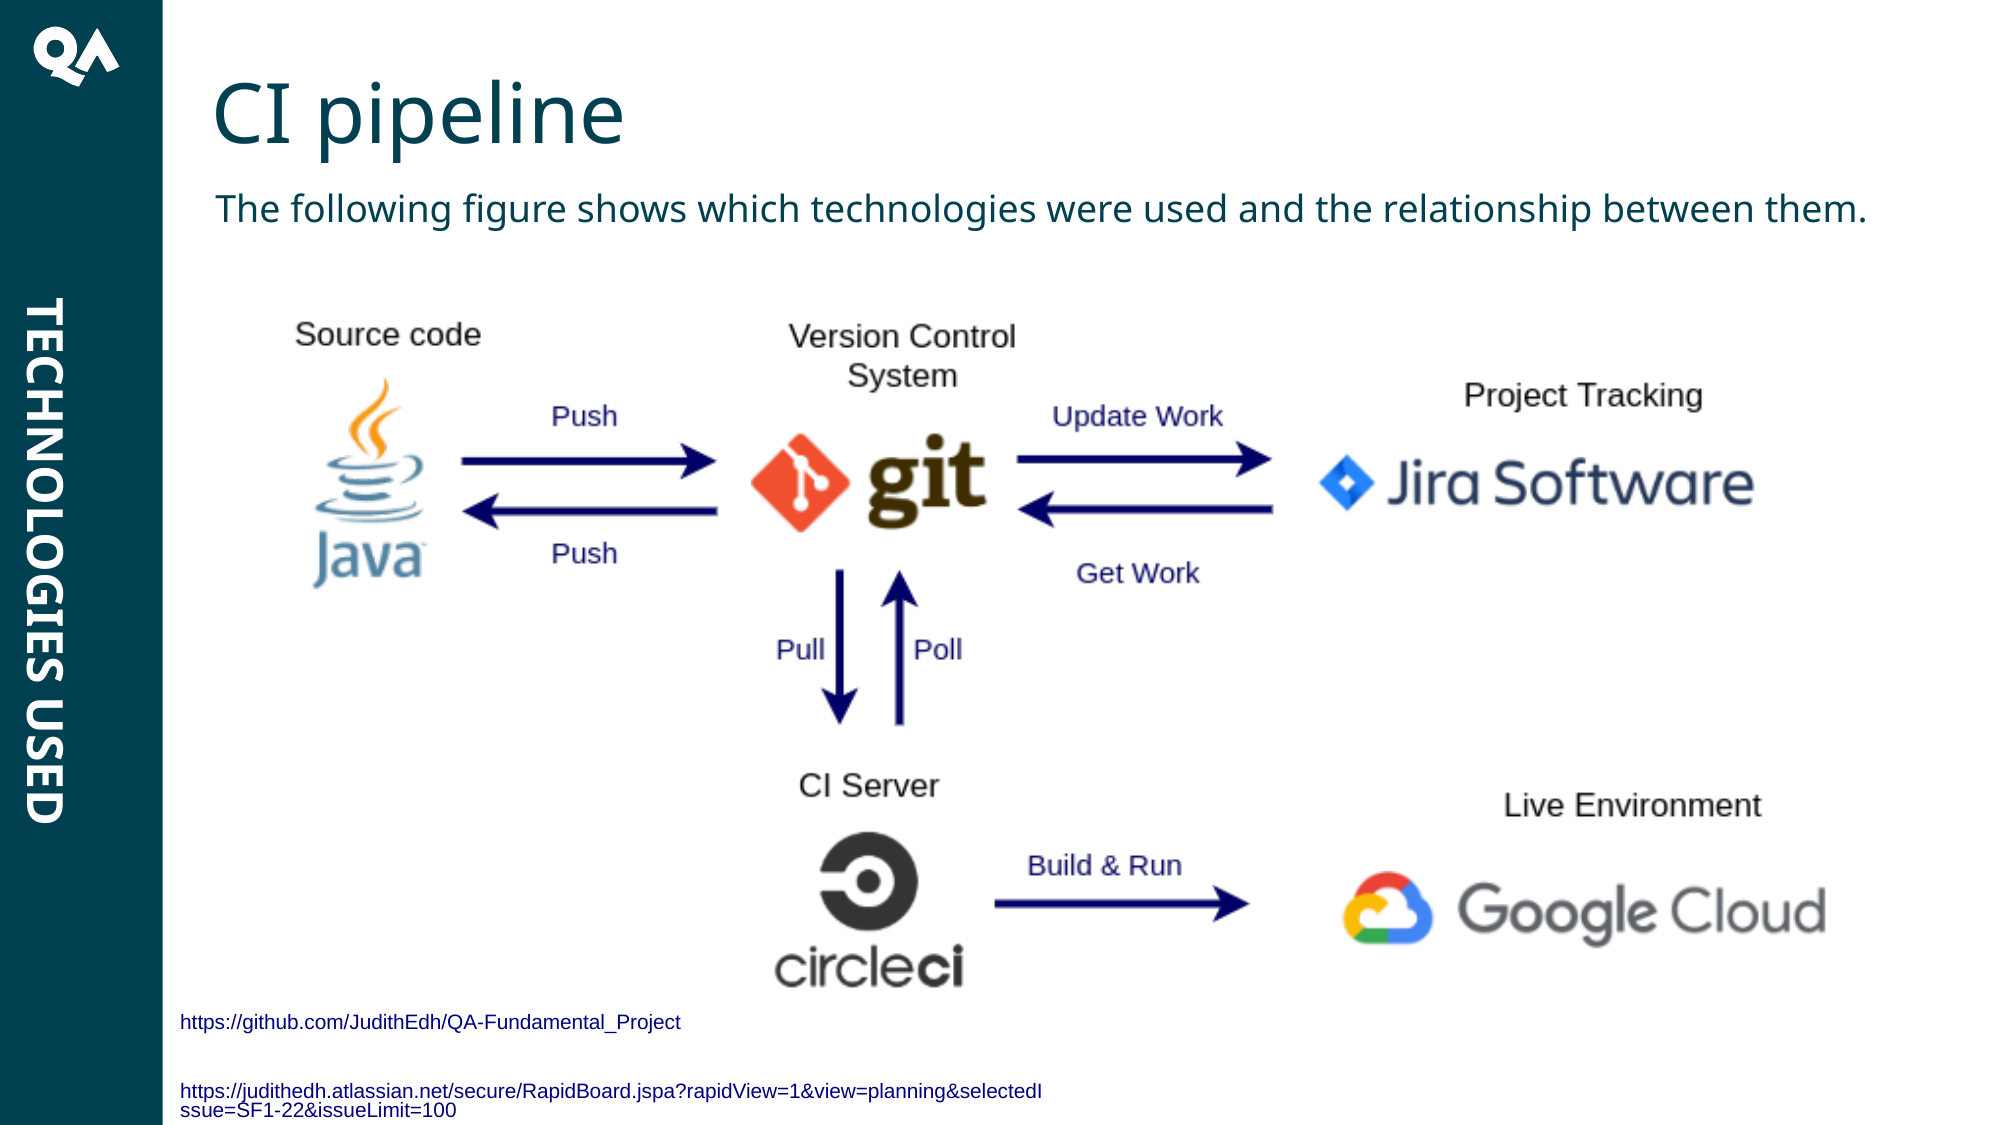

CI pipeline
# Technologies used
The following figure shows which technologies were used and the relationship between them.
https://github.com/JudithEdh/QA-Fundamental_Project
https://judithedh.atlassian.net/secure/RapidBoard.jspa?rapidView=1&view=planning&selectedIssue=SF1-22&issueLimit=100